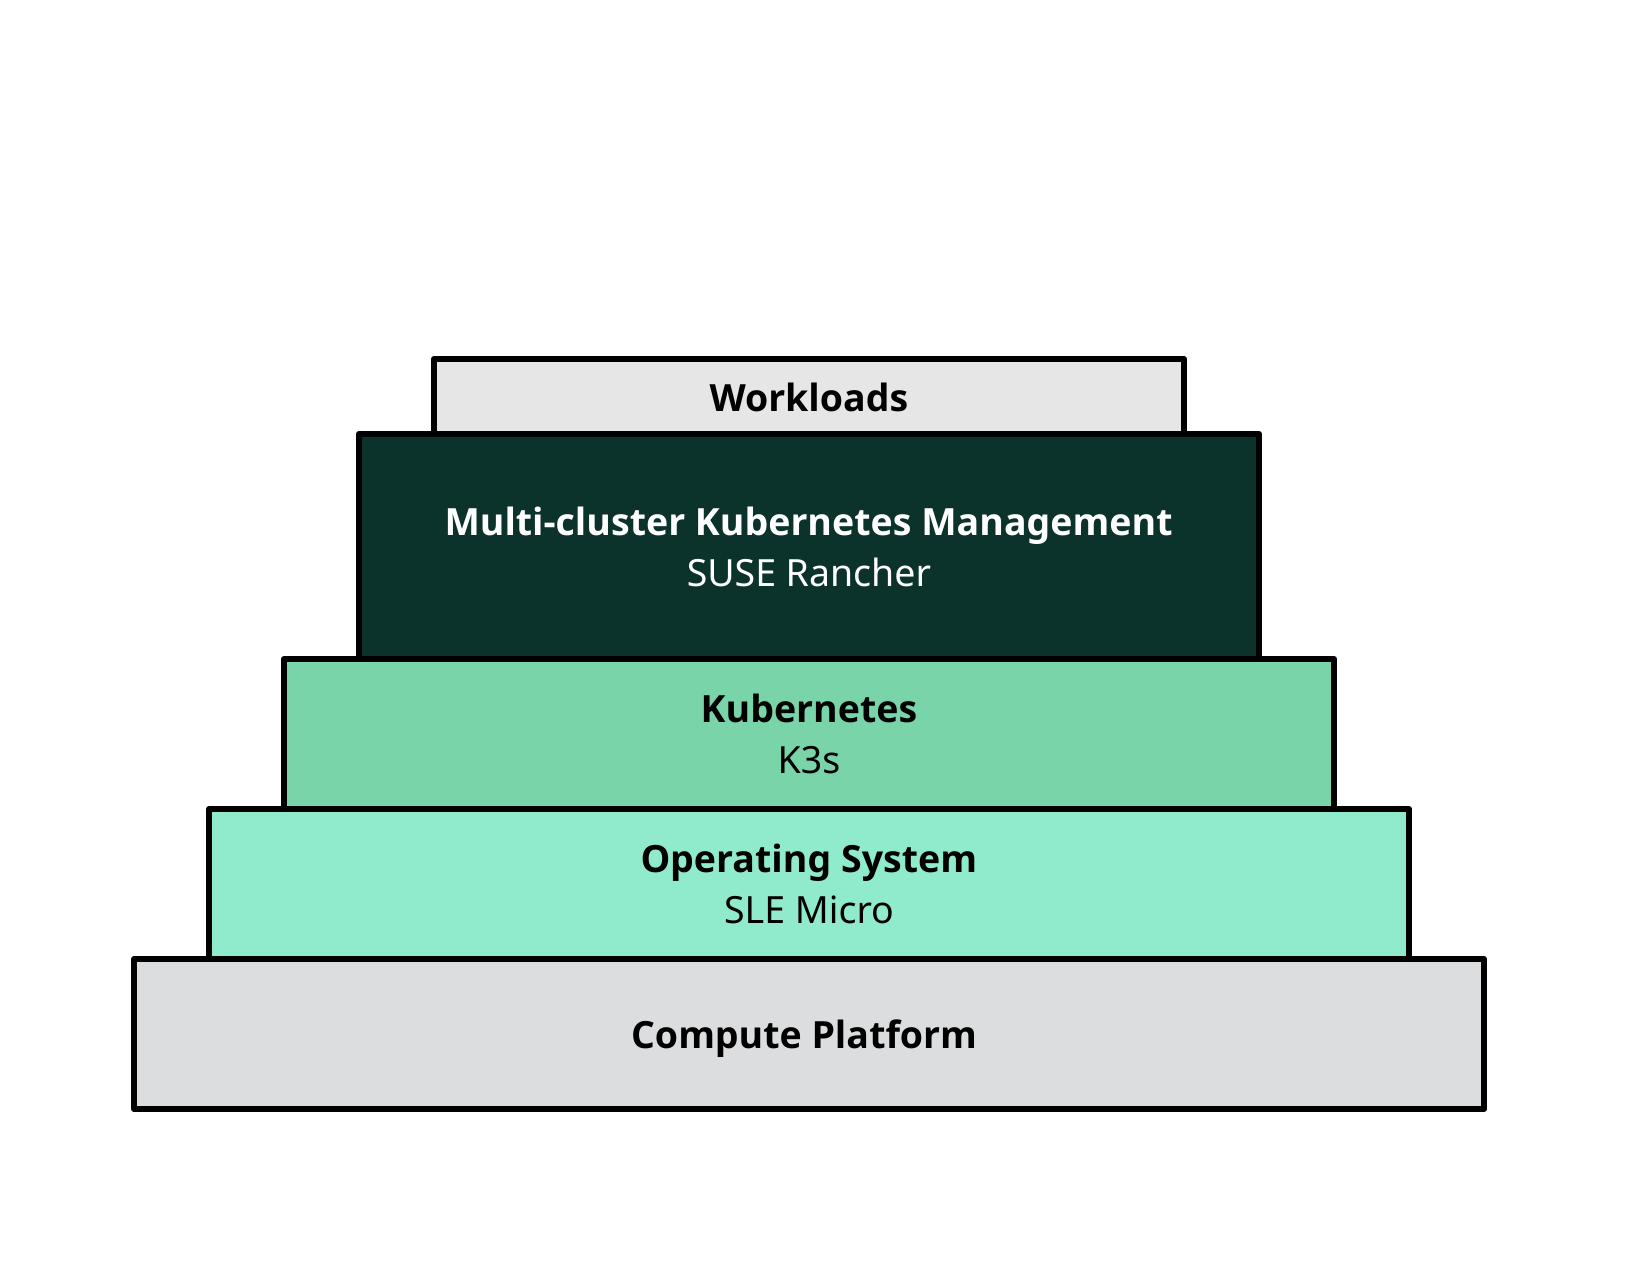

Workloads
Multi-cluster Kubernetes Management
SUSE Rancher
Kubernetes
K3s
Operating System
SLE Micro
Compute Platform